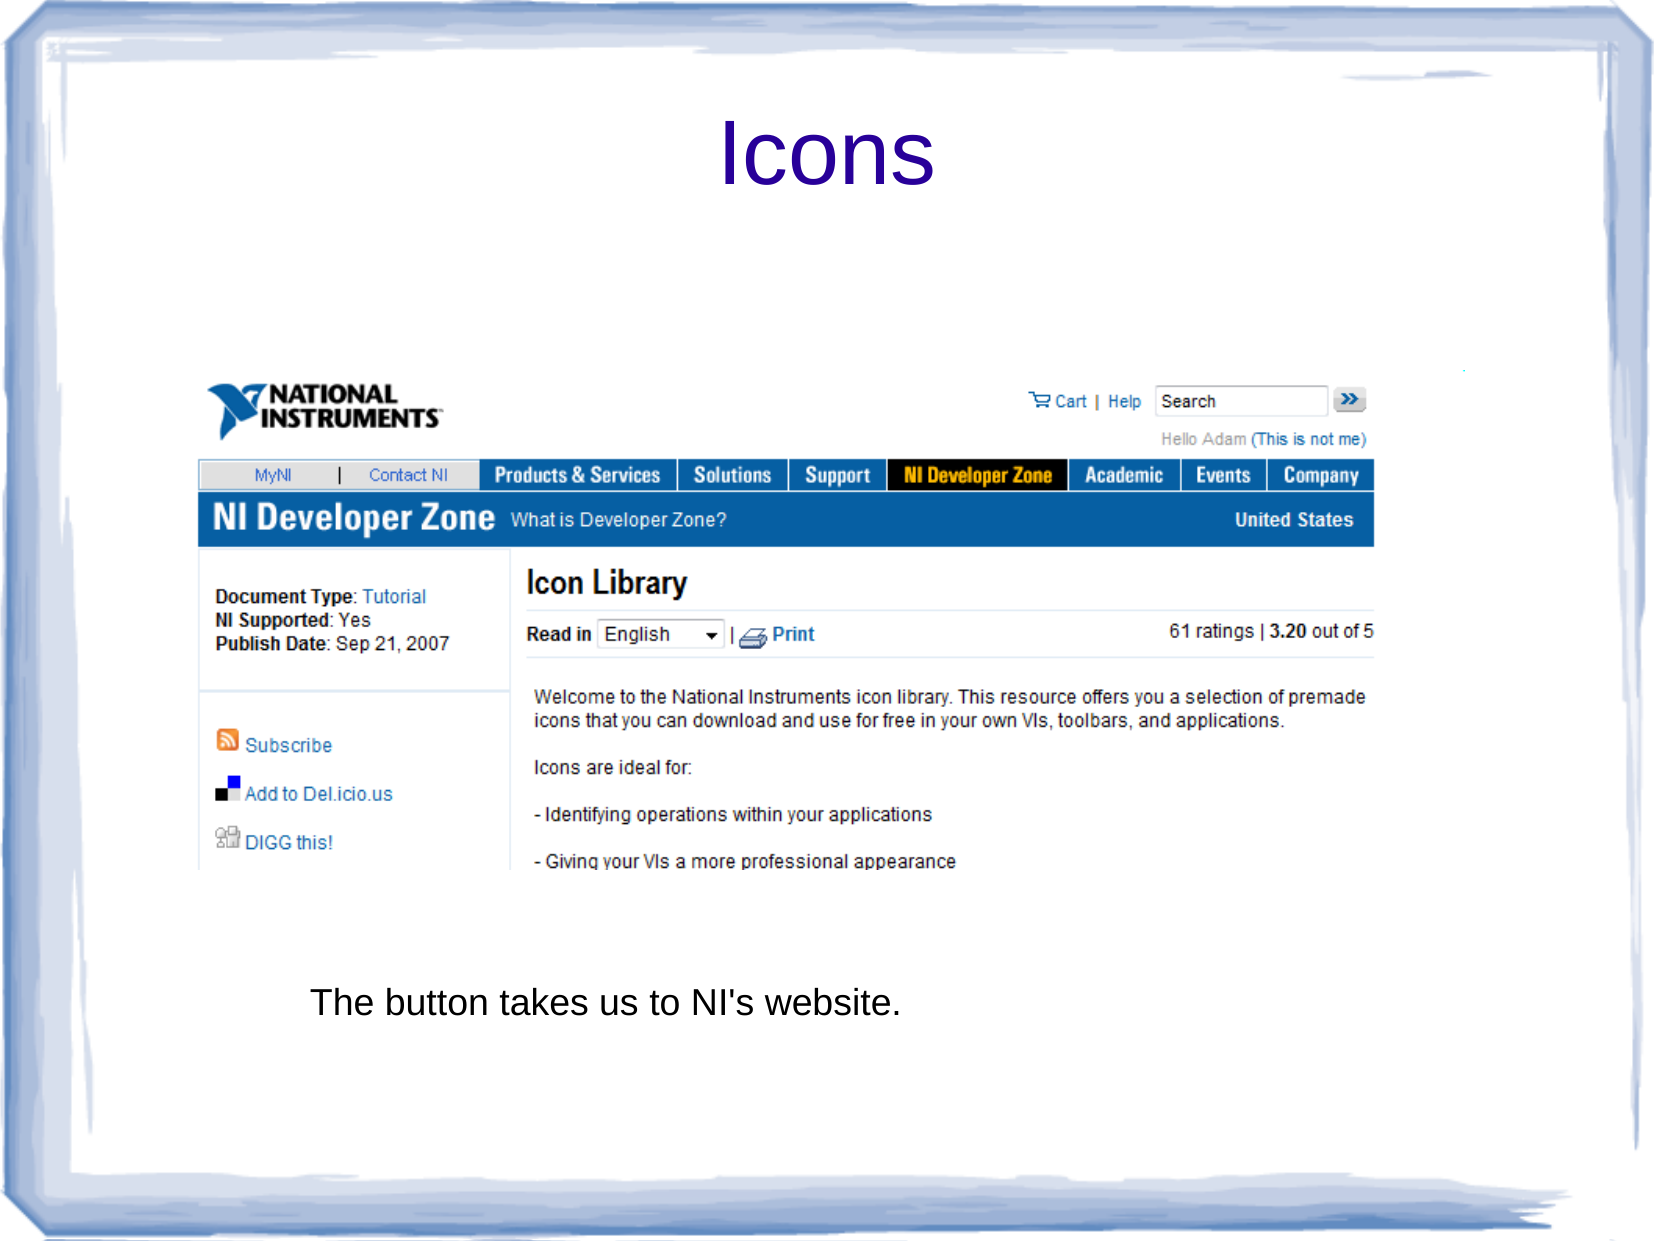

# Icons
The button takes us to NI's website.